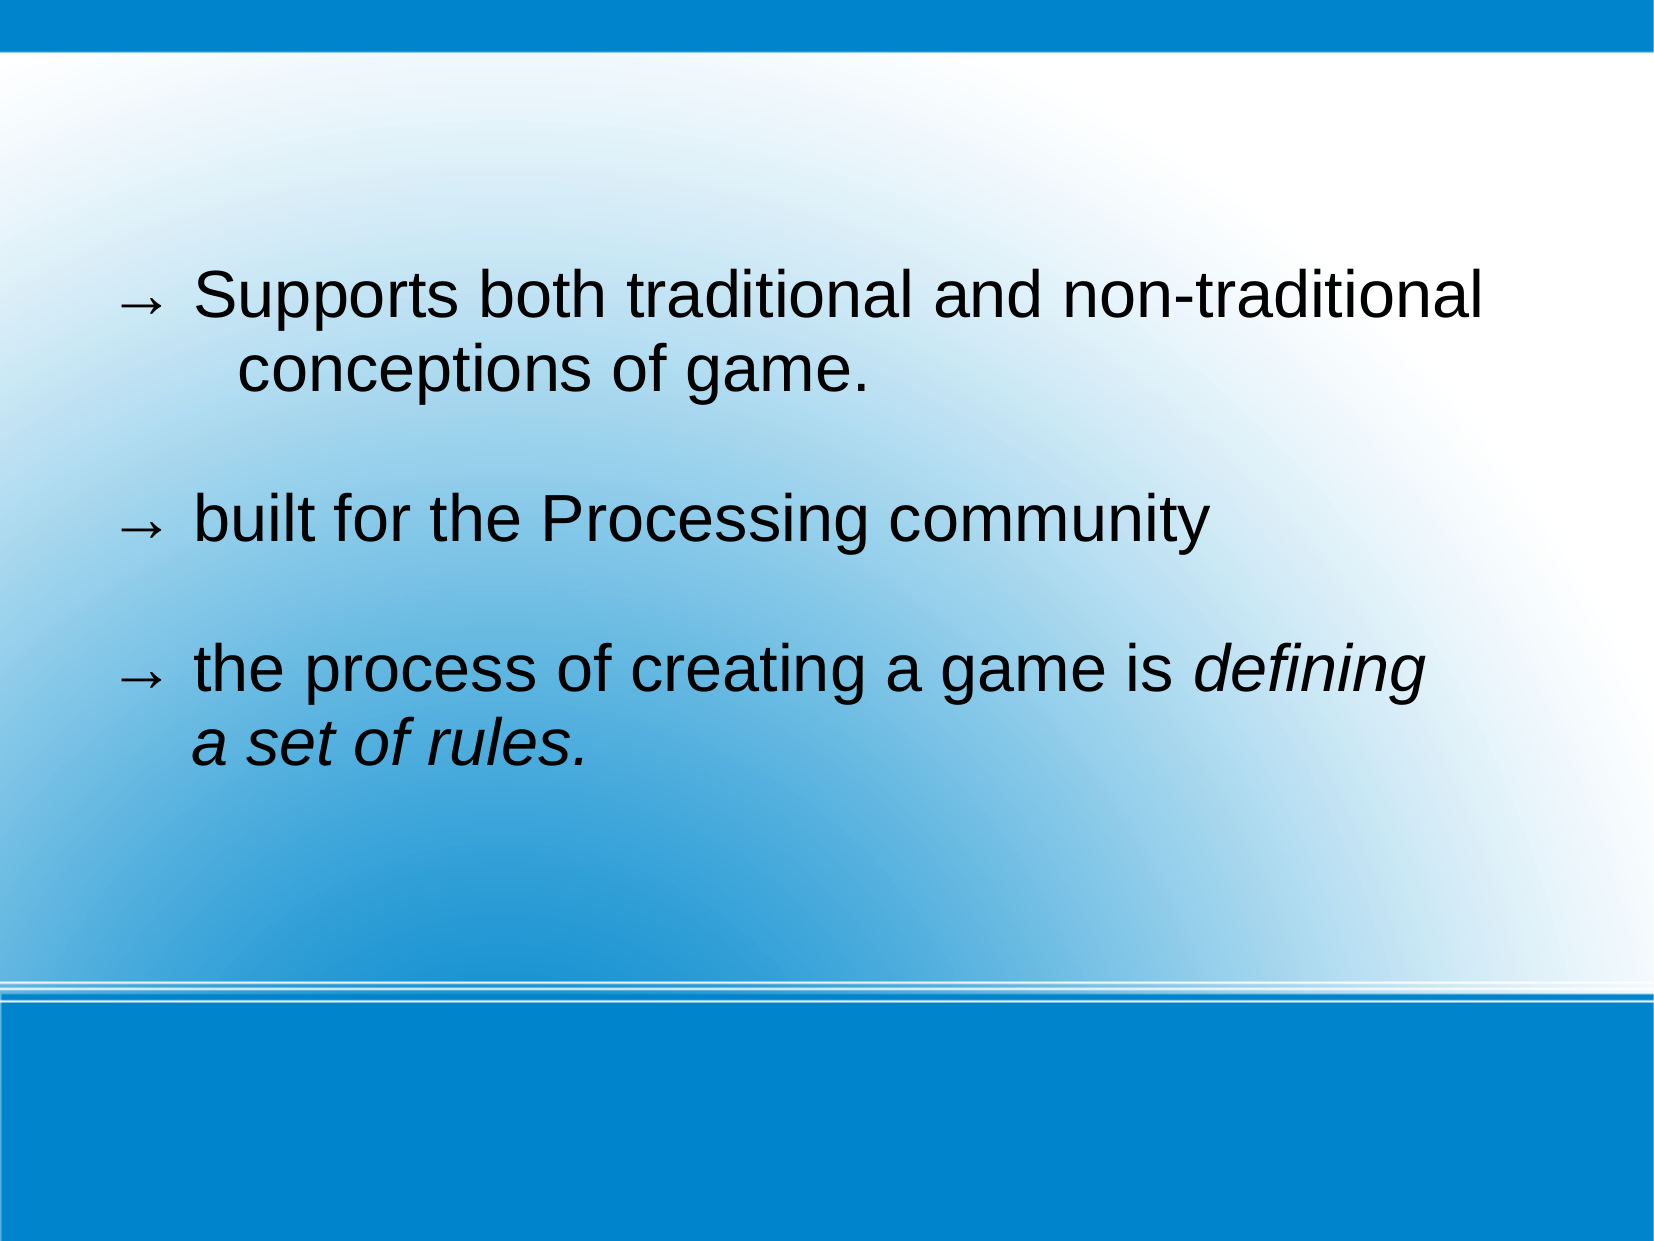

→ Supports both traditional and non-traditional
 conceptions of game.
→ built for the Processing community
→ the process of creating a game is defining
a set of rules.